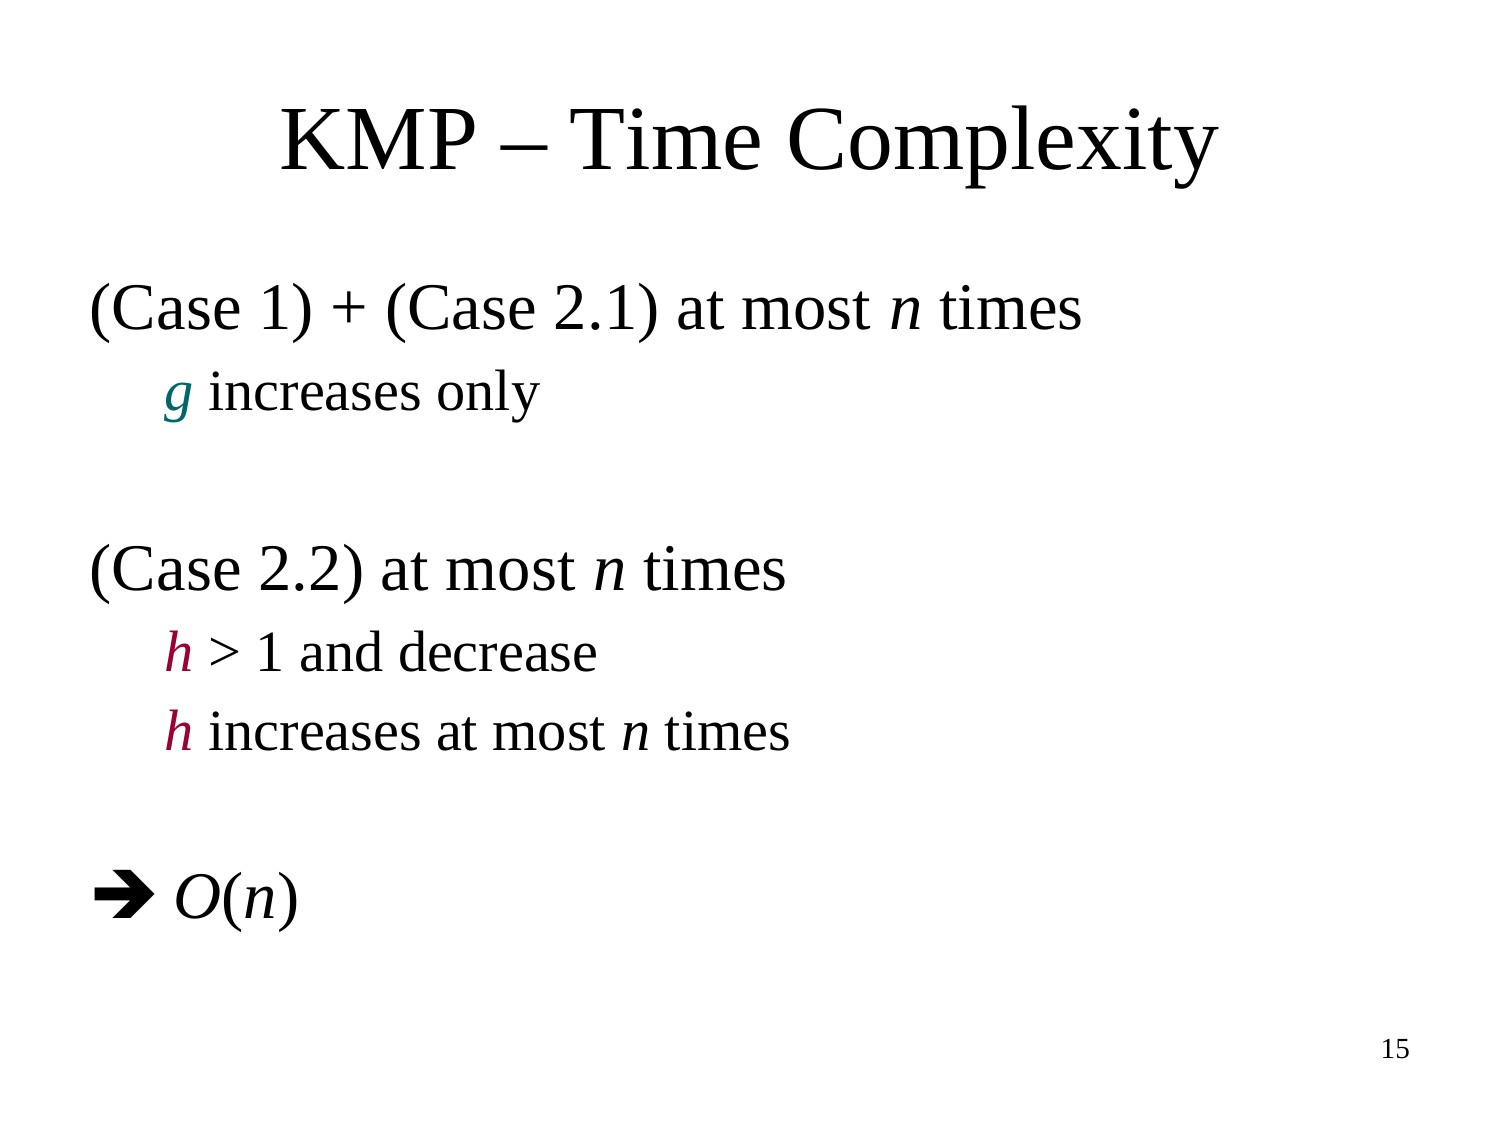

# KMP – Time Complexity
(Case 1) + (Case 2.1) at most n times
g increases only
(Case 2.2) at most n times
h > 1 and decrease
h increases at most n times
 O(n)
15